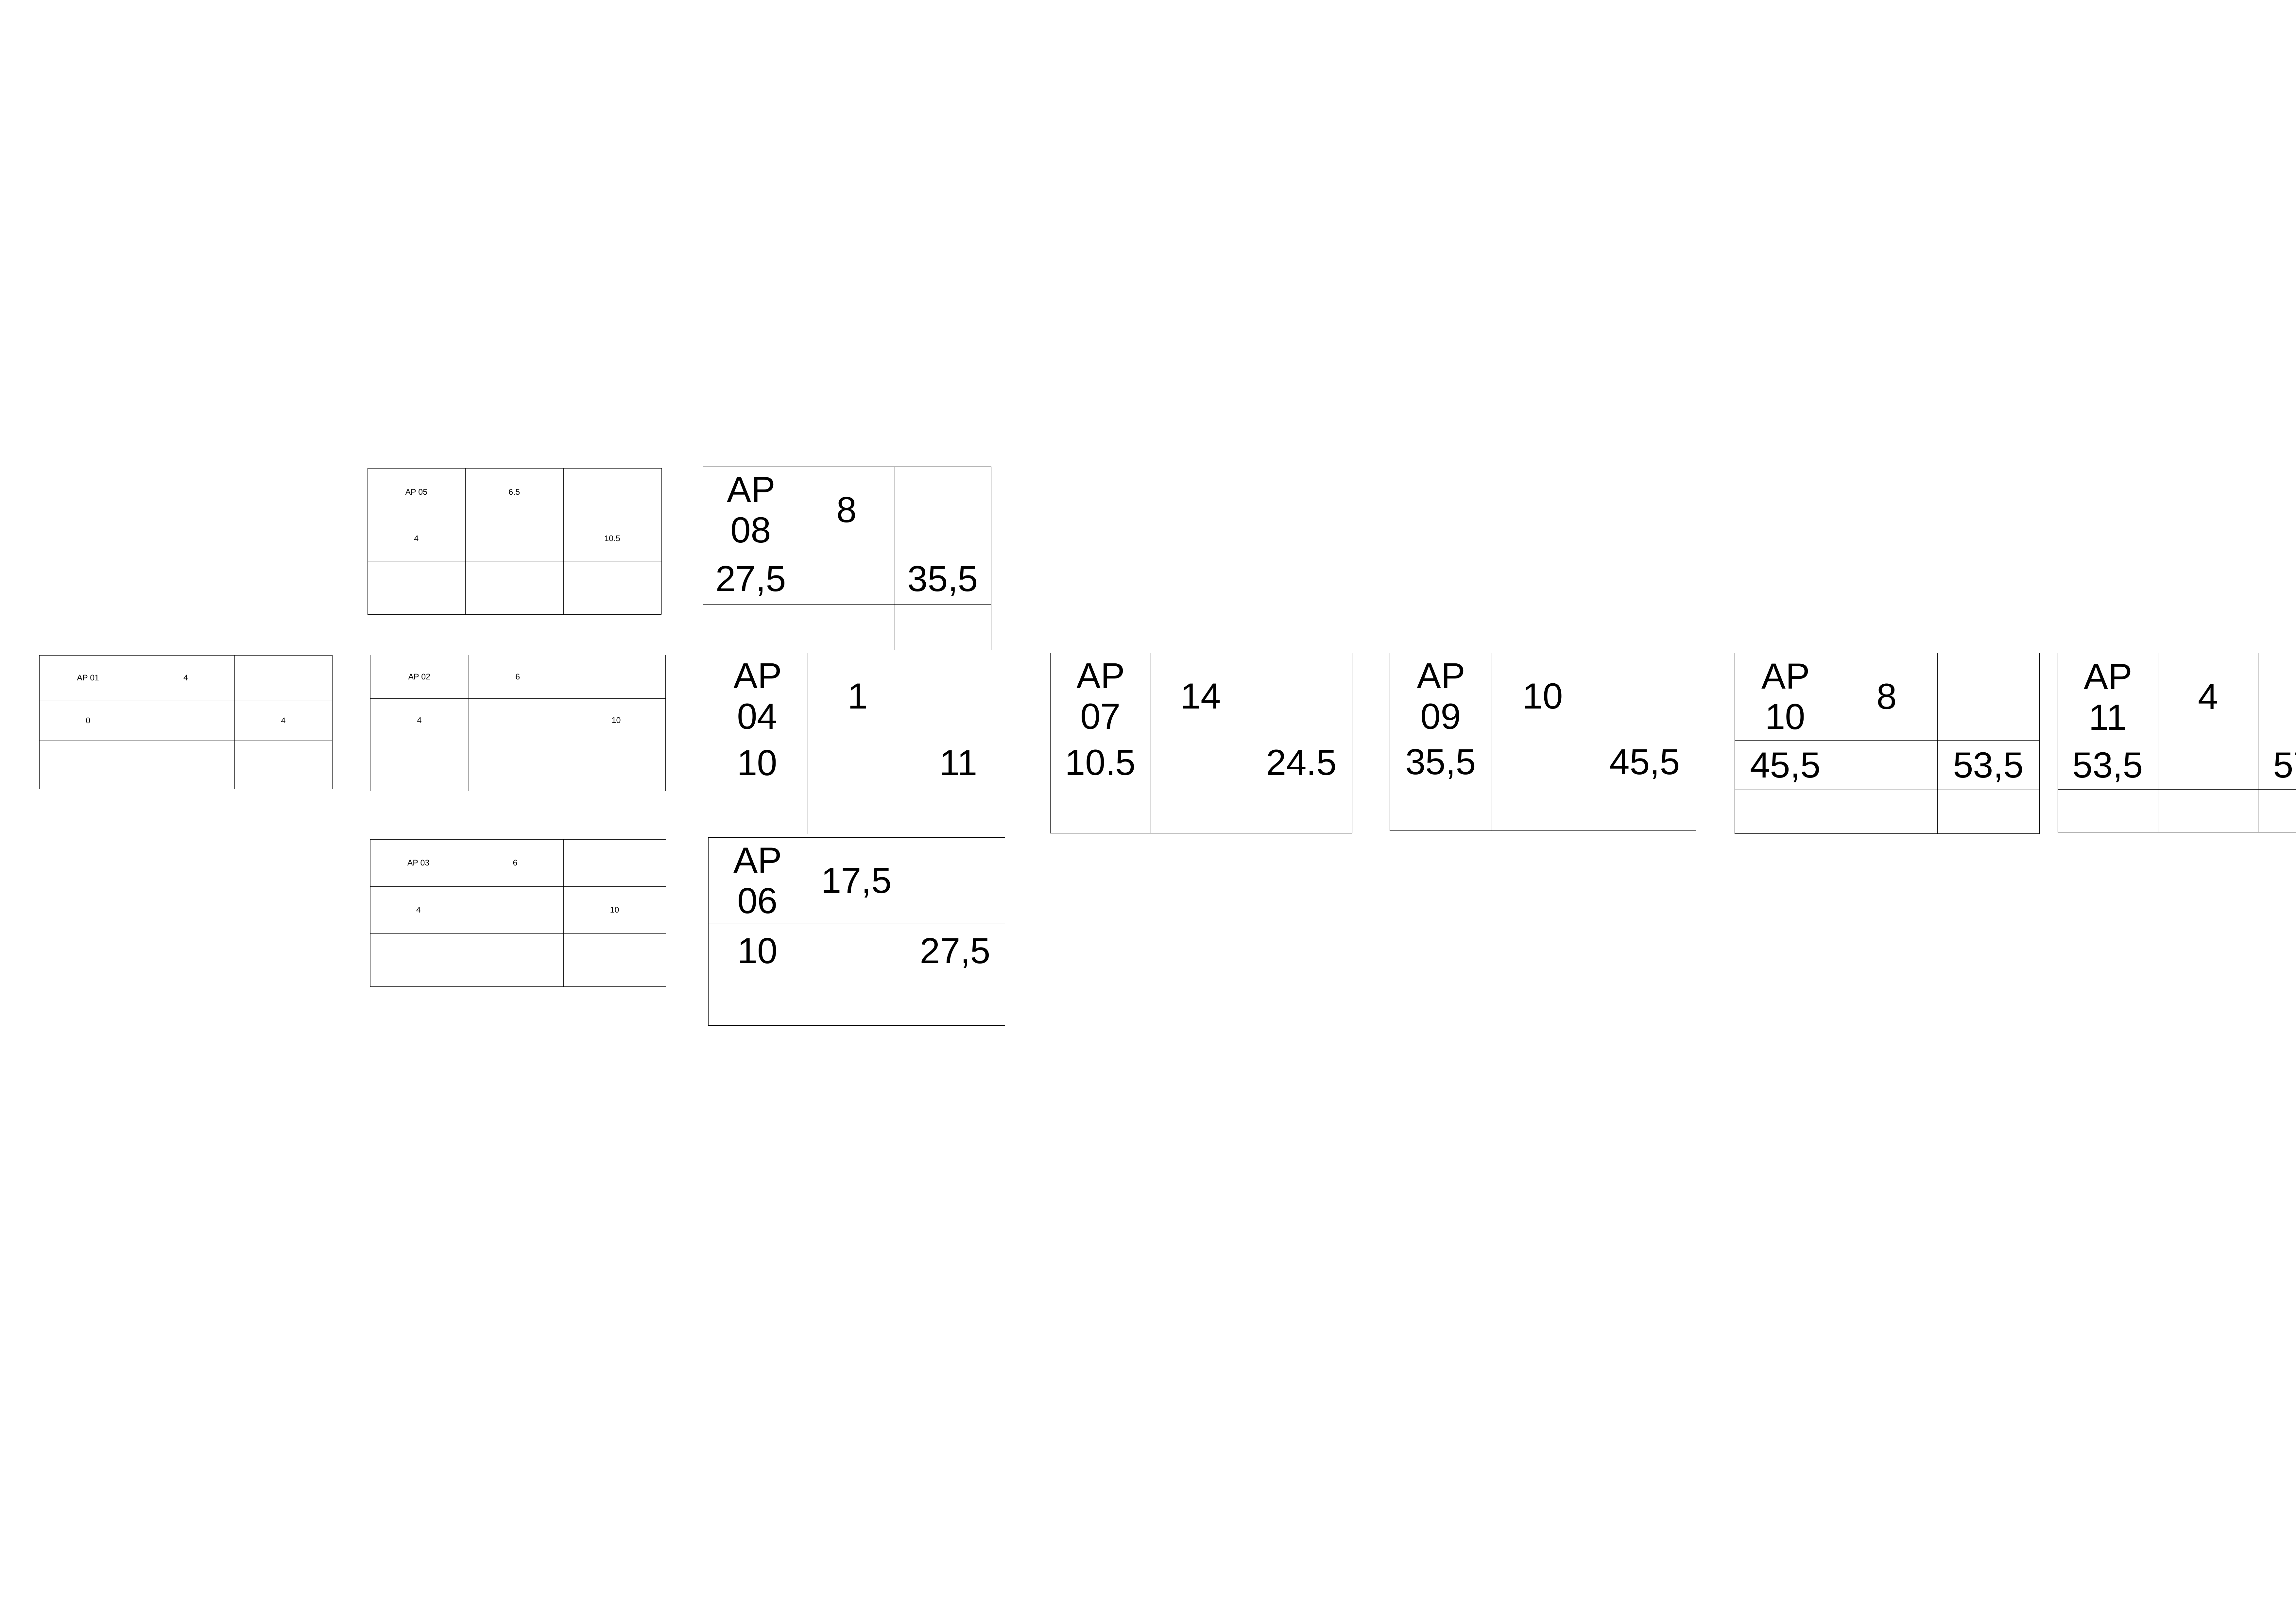

| AP 08 | 8 | |
| --- | --- | --- |
| 27,5 | | 35,5 |
| | | |
| AP 05 | 6.5 | |
| --- | --- | --- |
| 4 | | 10.5 |
| | | |
| AP 04 | 1 | |
| --- | --- | --- |
| 10 | | 11 |
| | | |
| AP 07 | 14 | |
| --- | --- | --- |
| 10.5 | | 24.5 |
| | | |
| AP 09 | 10 | |
| --- | --- | --- |
| 35,5 | | 45,5 |
| | | |
| AP 10 | 8 | |
| --- | --- | --- |
| 45,5 | | 53,5 |
| | | |
| AP 11 | 4 | |
| --- | --- | --- |
| 53,5 | | 57,5 |
| | | |
| AP 02 | 6 | |
| --- | --- | --- |
| 4 | | 10 |
| | | |
| AP 01 | 4 | |
| --- | --- | --- |
| 0 | | 4 |
| | | |
| AP 06 | 17,5 | |
| --- | --- | --- |
| 10 | | 27,5 |
| | | |
| AP 03 | 6 | |
| --- | --- | --- |
| 4 | | 10 |
| | | |